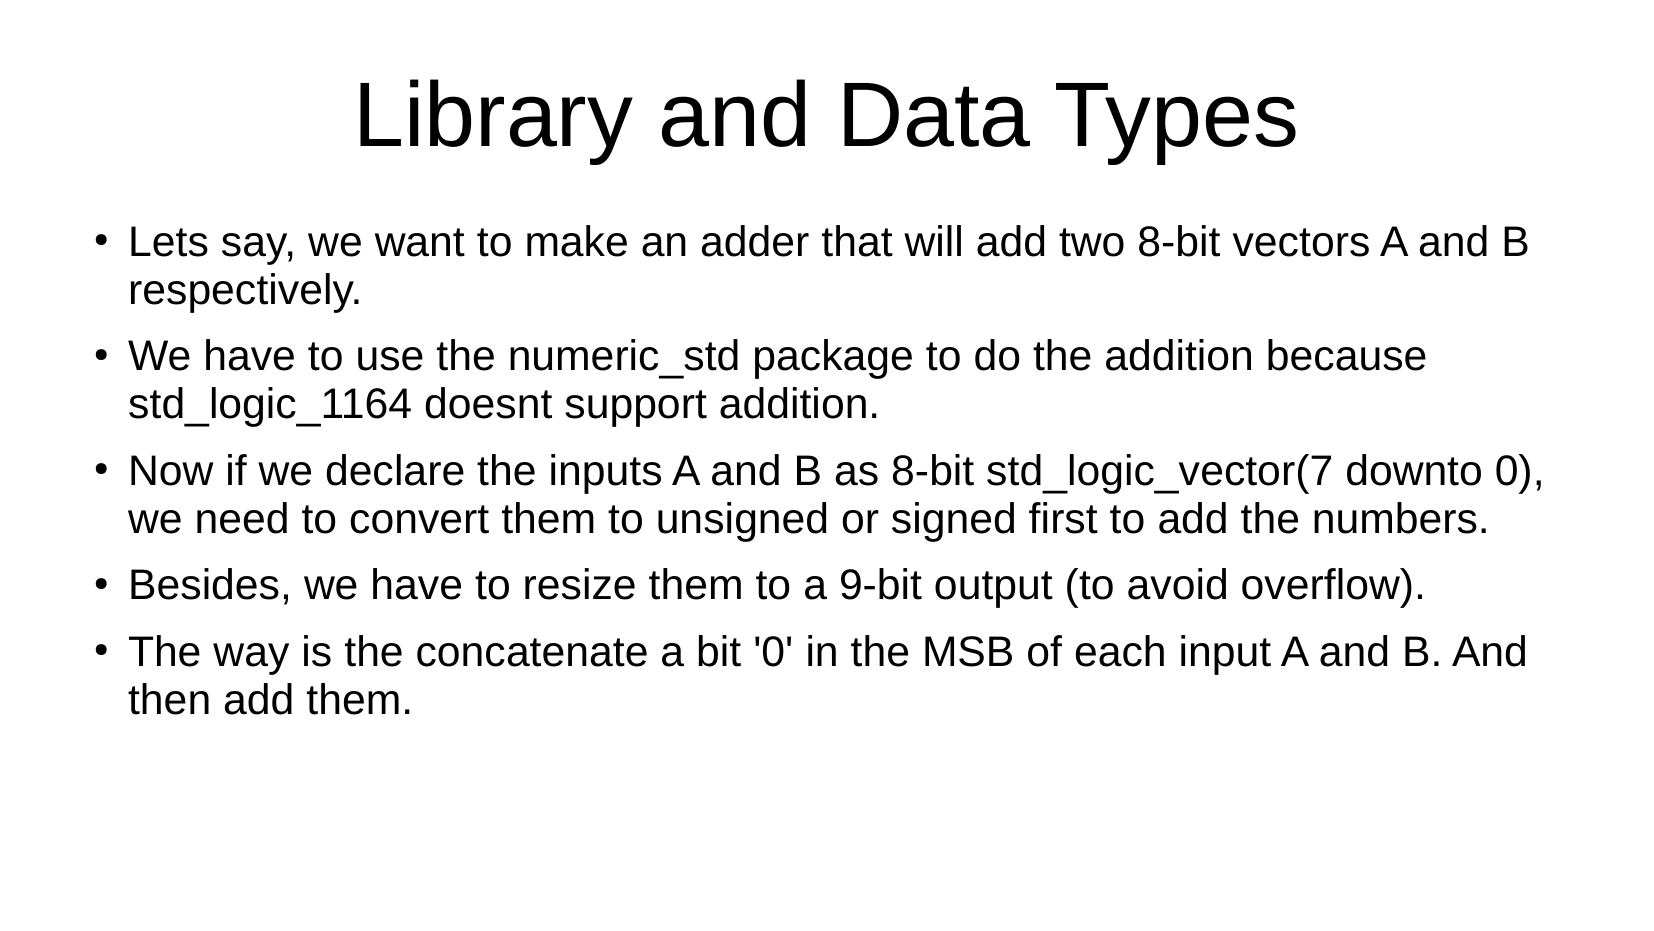

# Library and Data Types
Lets say, we want to make an adder that will add two 8-bit vectors A and B respectively.
We have to use the numeric_std package to do the addition because std_logic_1164 doesnt support addition.
Now if we declare the inputs A and B as 8-bit std_logic_vector(7 downto 0), we need to convert them to unsigned or signed first to add the numbers.
Besides, we have to resize them to a 9-bit output (to avoid overflow).
The way is the concatenate a bit '0' in the MSB of each input A and B. And then add them.